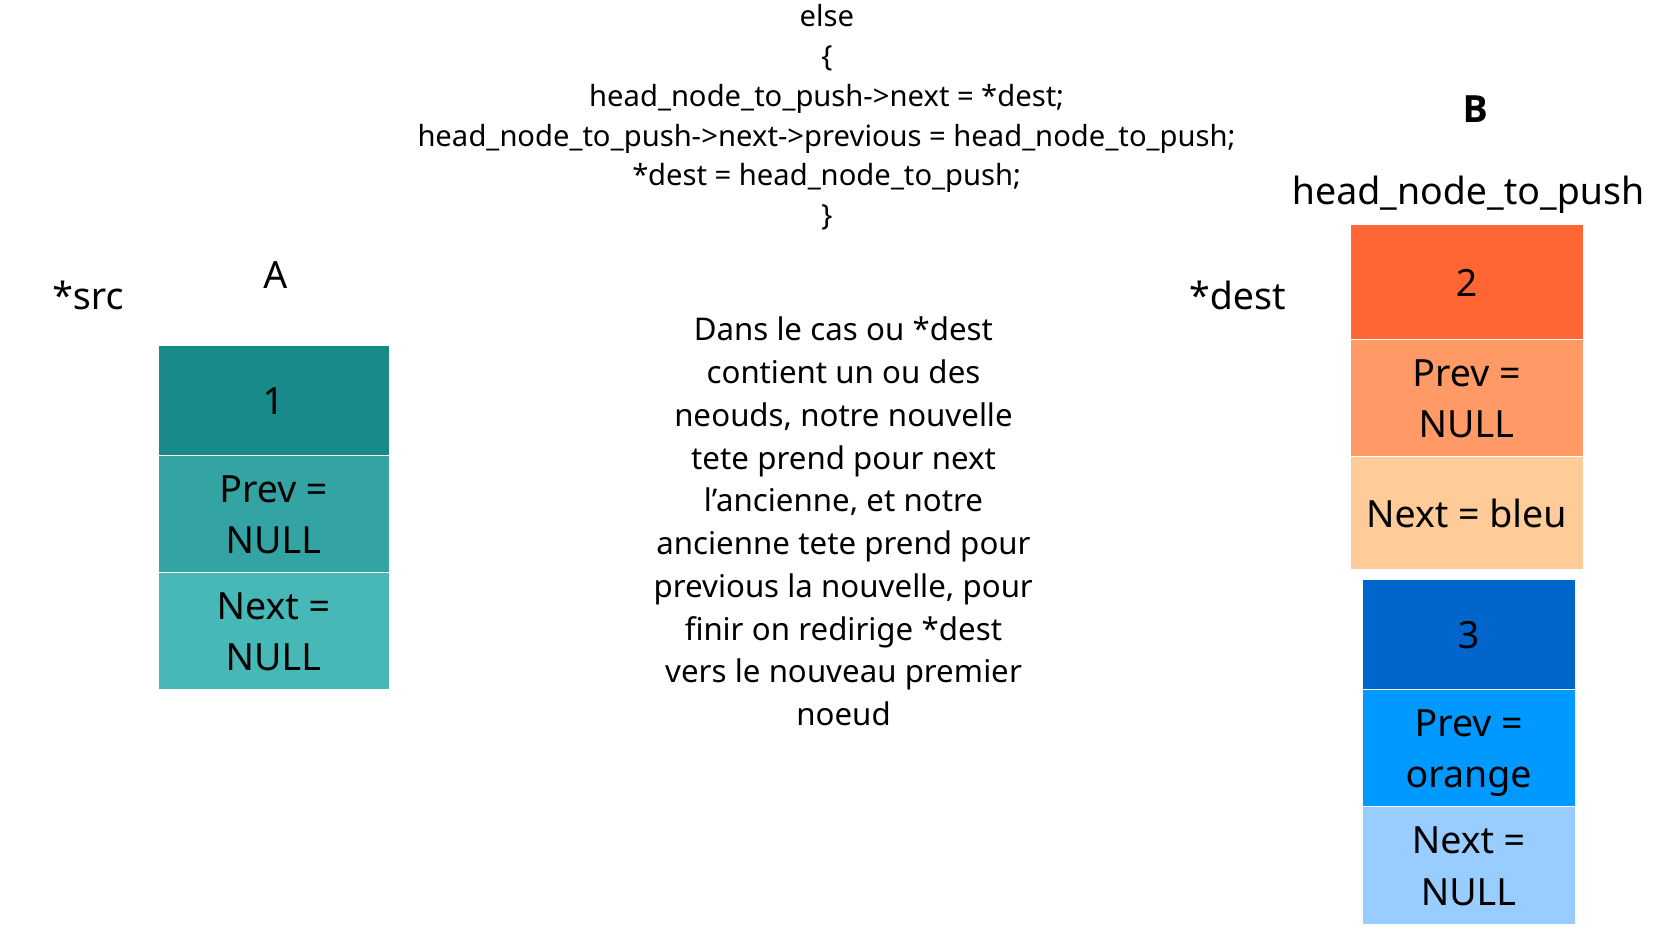

# else { head_node_to_push->next = *dest; head_node_to_push->next->previous = head_node_to_push; *dest = head_node_to_push; }
B
head_node_to_push
| 2 |
| --- |
| Prev = NULL |
| Next = bleu |
A
*src
*dest
Dans le cas ou *dest contient un ou des neouds, notre nouvelle tete prend pour next l’ancienne, et notre ancienne tete prend pour previous la nouvelle, pour finir on redirige *dest vers le nouveau premier noeud
| 1 |
| --- |
| Prev = NULL |
| Next = NULL |
| 3 |
| --- |
| Prev = orange |
| Next = NULL |